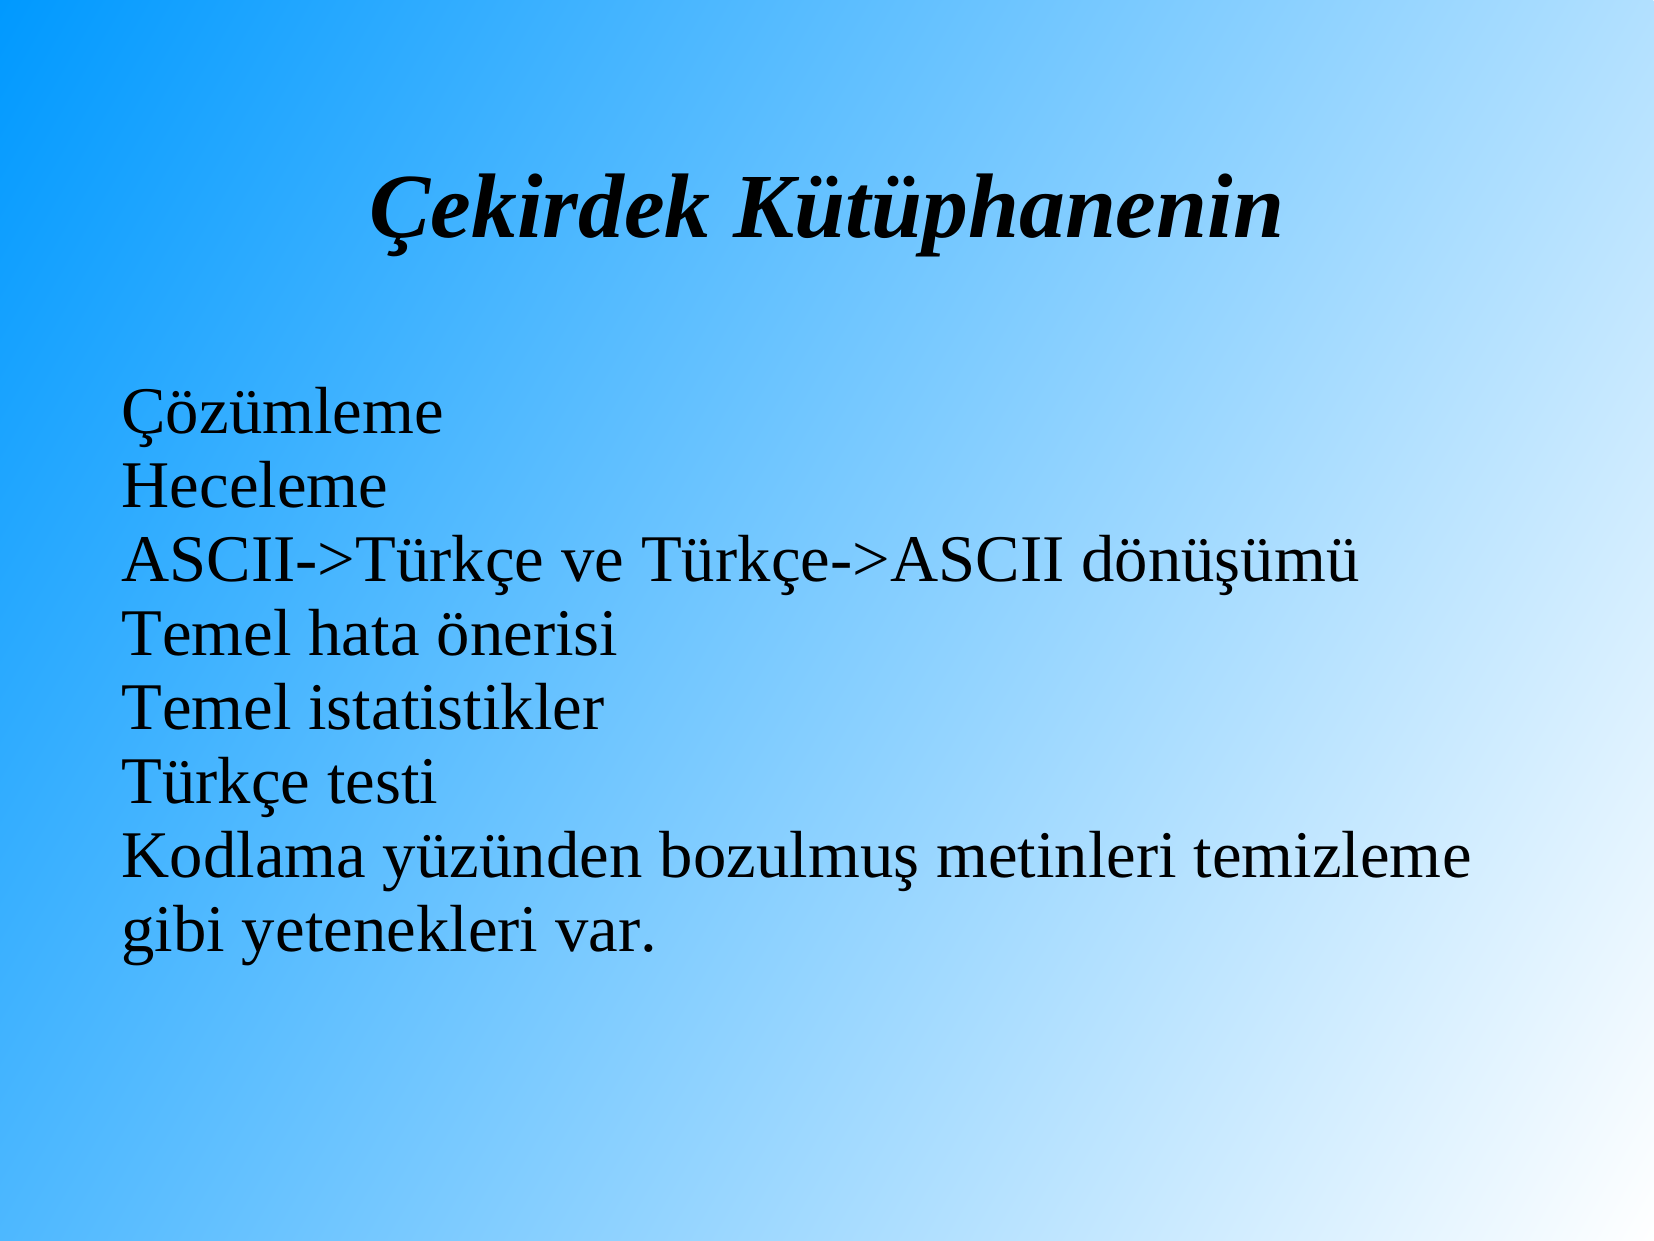

# Çekirdek Kütüphanenin
Çözümleme
Heceleme
ASCII->Türkçe ve Türkçe->ASCII dönüşümü
Temel hata önerisi
Temel istatistikler
Türkçe testi
Kodlama yüzünden bozulmuş metinleri temizleme gibi yetenekleri var.